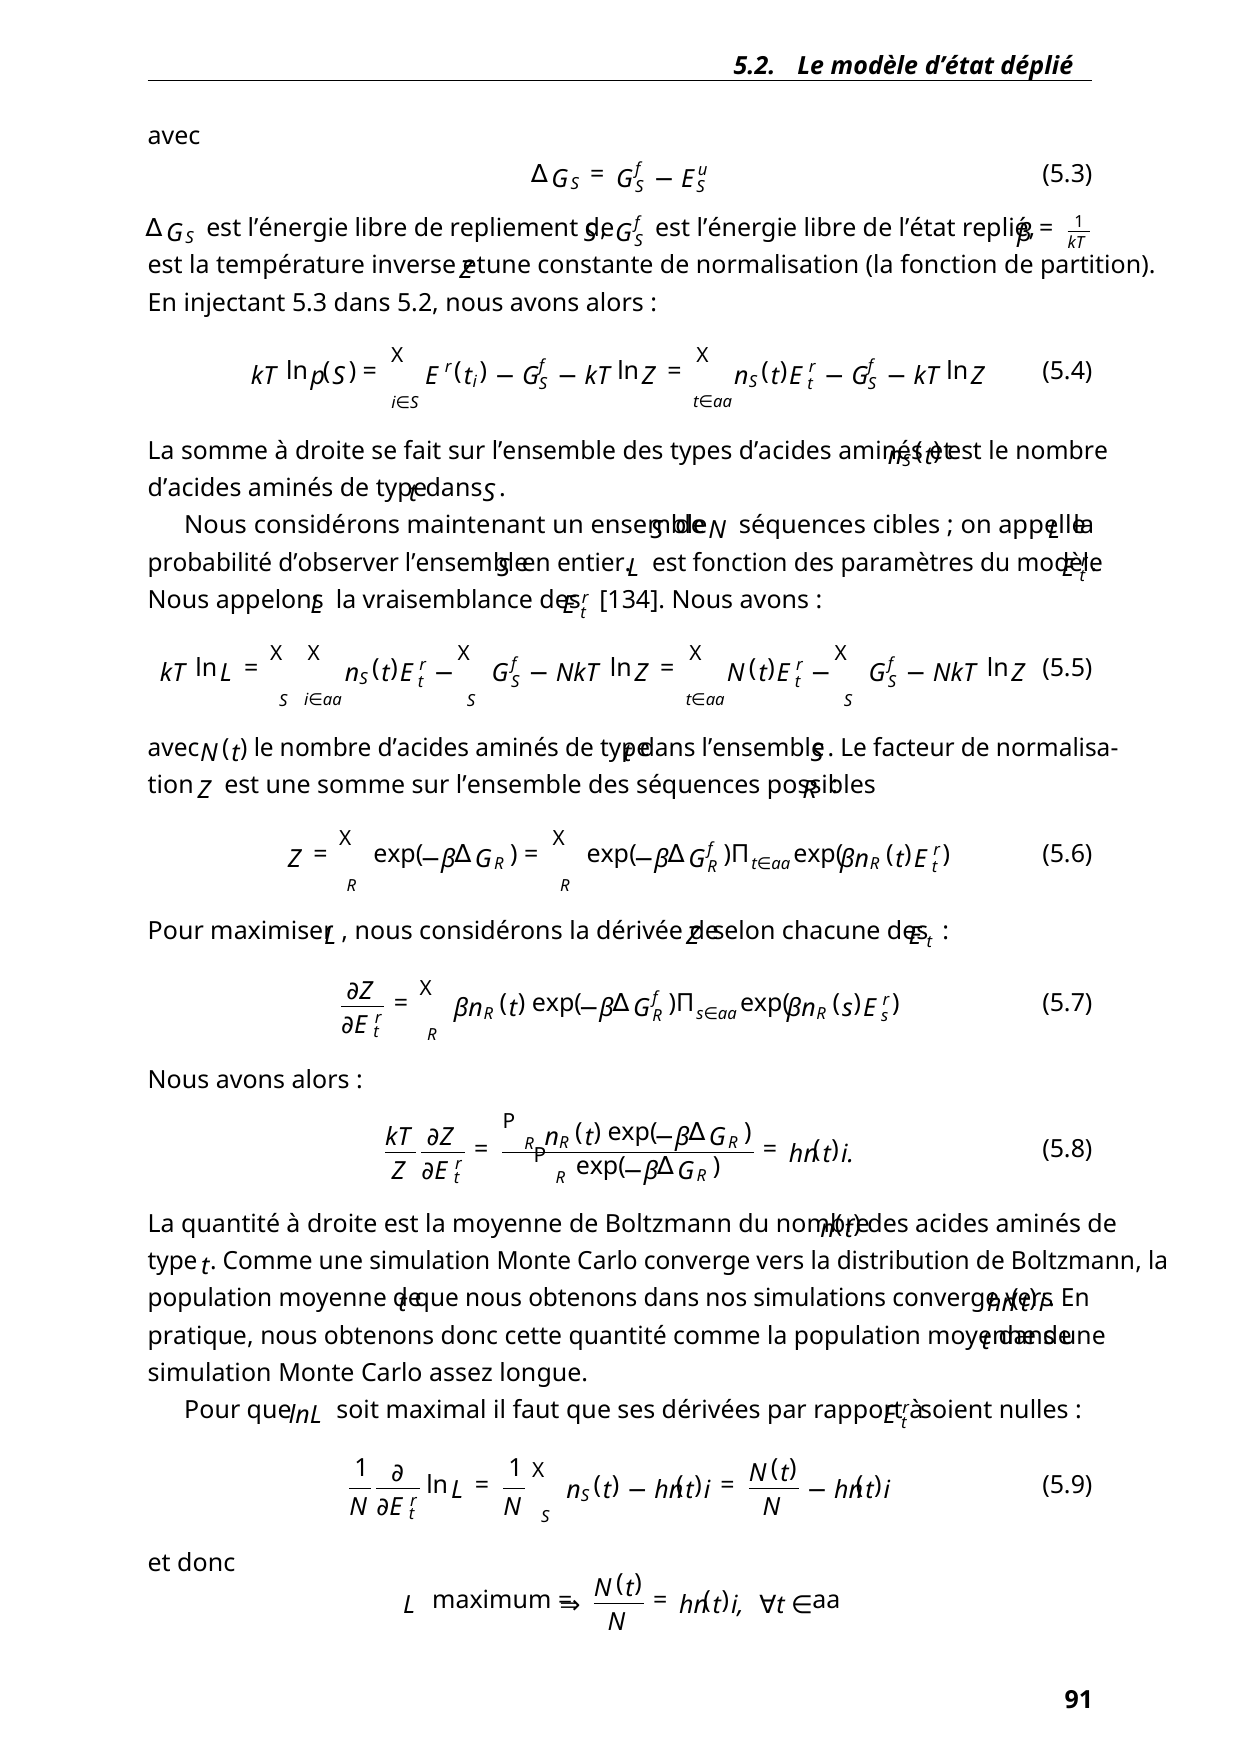

5.2.
Le modèle d’état déplié
avec
∆
=
(5.3)
f
u
G
G
− E
S
S
S
1
∆
est l’énergie libre de repliement de
,
est l’énergie libre de l’état replié,
=
f
G
S
G
β
S
S
kT
est la température inverse et
une constante de normalisation (la fonction de partition).
Z
En injectant 5.3 dans 5.2, nous avons alors :
X
X
ln
(
) =
(
)
ln
=
(
)
ln
(5.4)
f
f
r
r
kT
p
S
E
t
− G
− kT
Z
n
t
E
− G
− kT
Z
i
S
S
S
t
t∈aa
i∈S
La somme à droite se fait sur l’ensemble des types d’acides aminés et
(
) est le nombre
n
t
S
d’acides aminés de type
dans
.
t
S
Nous considérons maintenant un ensemble
de
séquences cibles ; on appelle
la
S
N
L
probabilité d’observer l’ensemble
en entier.
est fonction des paramètres du modèle
.
r
S
L
E
t
Nous appelons
la vraisemblance des
[134]. Nous avons :
r
L
E
t
X
X
X
X
X
ln
=
(
)
ln
=
(
)
ln
(5.5)
f
f
r
r
kT
L
n
t
E
−
G
− NkT
Z
N
t
E
−
G
− NkT
Z
S
S
S
t
t
t∈aa
i∈aa
S
S
S
avec
(
) le nombre d’acides aminés de type
dans l’ensemble
. Le facteur de normalisa-
N
t
t
S
tion
est une somme sur l’ensemble des séquences possibles
:
Z
R
X
X
=
exp(
∆
) =
exp(
∆
)Π
exp(
(
)
)
(5.6)
f
r
Z
−β
G
−β
G
βn
t
E
R
t∈aa
R
R
t
R
R
Pour maximiser
, nous considérons la dérivée de
selon chacune des
:
L
Z
E
t
∂Z
X
=
(
) exp(
∆
)Π
exp(
(
)
)
(5.7)
f
r
βn
t
−β
G
βn
s
E
R
s∈aa
R
R
s
r
∂E
t
R
Nous avons alors :
P
(
) exp(
∆
)
kT
∂Z
n
t
−β
G
R
R
=
=
(
)
(5.8)
R
hn
t
i.
P
exp(
∆
)
r
Z
∂E
−β
G
R
t
R
La quantité à droite est la moyenne de Boltzmann du nombre
(
) des acides aminés de
n
t
type
. Comme une simulation Monte Carlo converge vers la distribution de Boltzmann, la
t
population moyenne de
que nous obtenons dans nos simulations converge vers
(
)
. En
t
hn
t
i
pratique, nous obtenons donc cette quantité comme la population moyenne de
dans une
t
simulation Monte Carlo assez longue.
Pour que
soit maximal il faut que ses dérivées par rapport à
soient nulles :
r
lnL
E
t
1
1
(
)
X
∂
N
t
ln
=
(
)
(
)
=
(
)
(5.9)
L
n
t
− hn
t
i
− hn
t
i
S
r
N
∂E
N
N
t
S
et donc
(
)
N
t
maximum =
=
(
)
aa
L
⇒
hn
t
i,
∀t ∈
N
91